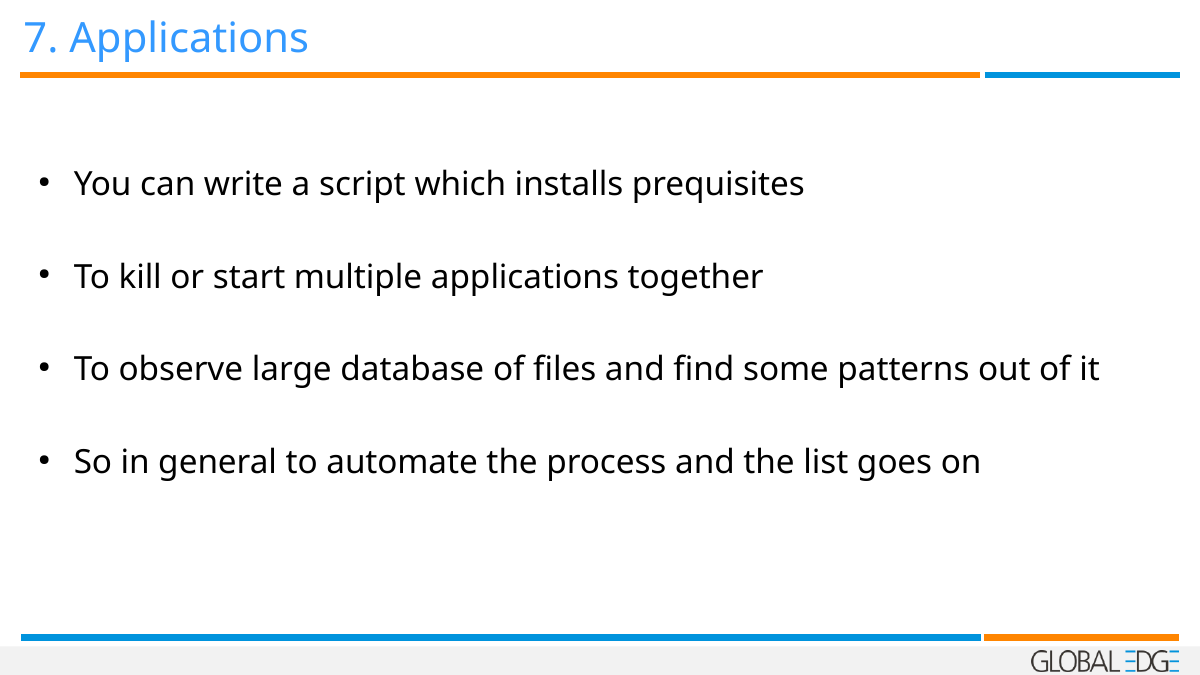

# 7. Applications
You can write a script which installs prequisites
To kill or start multiple applications together
To observe large database of files and find some patterns out of it
So in general to automate the process and the list goes on